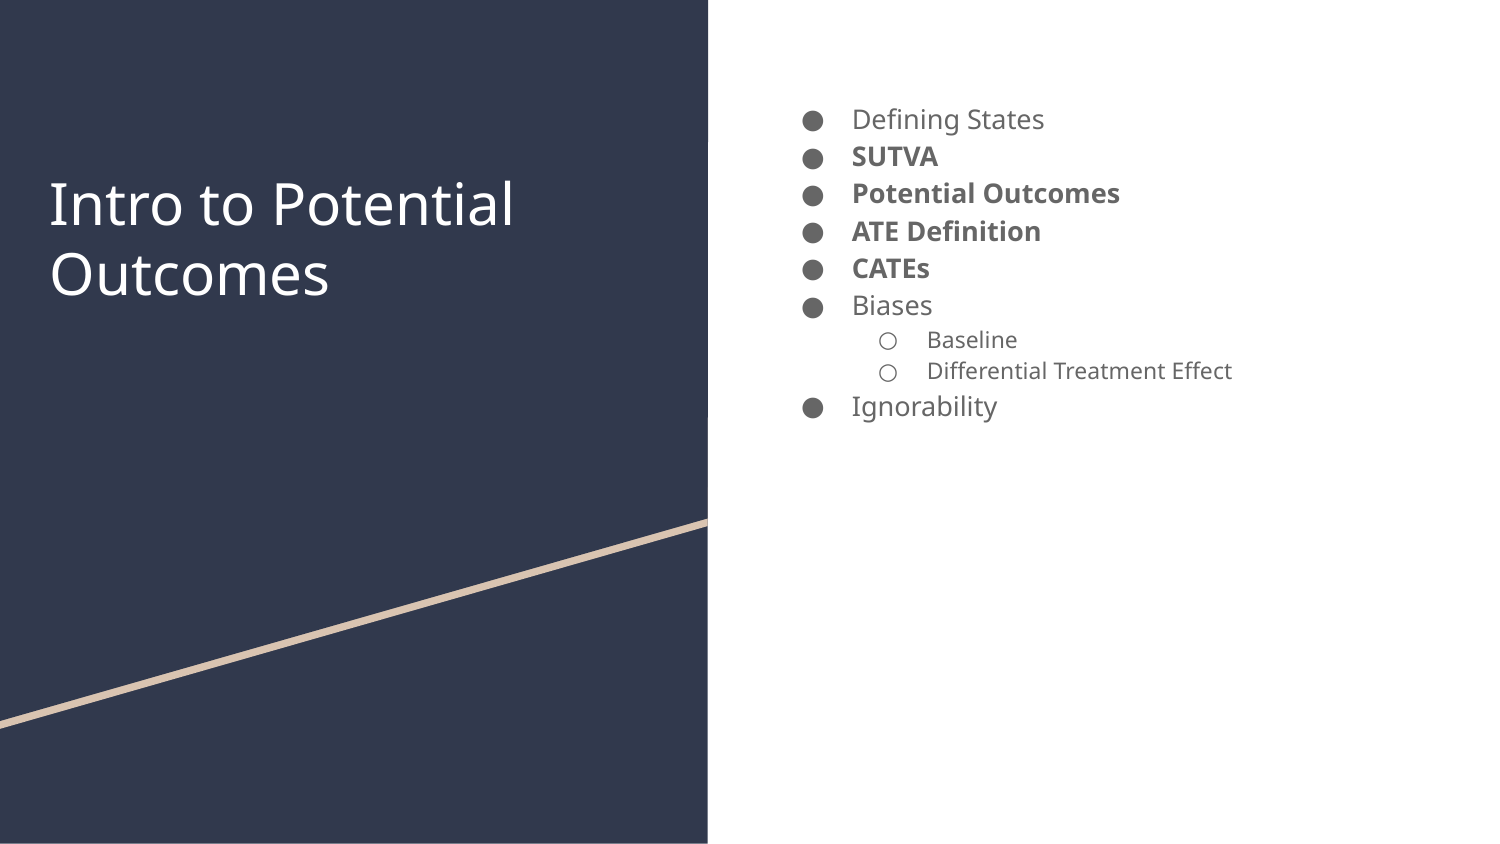

# Intro to Potential Outcomes
Defining States
SUTVA
Potential Outcomes
ATE Definition
CATEs
Biases
Baseline
Differential Treatment Effect
Ignorability